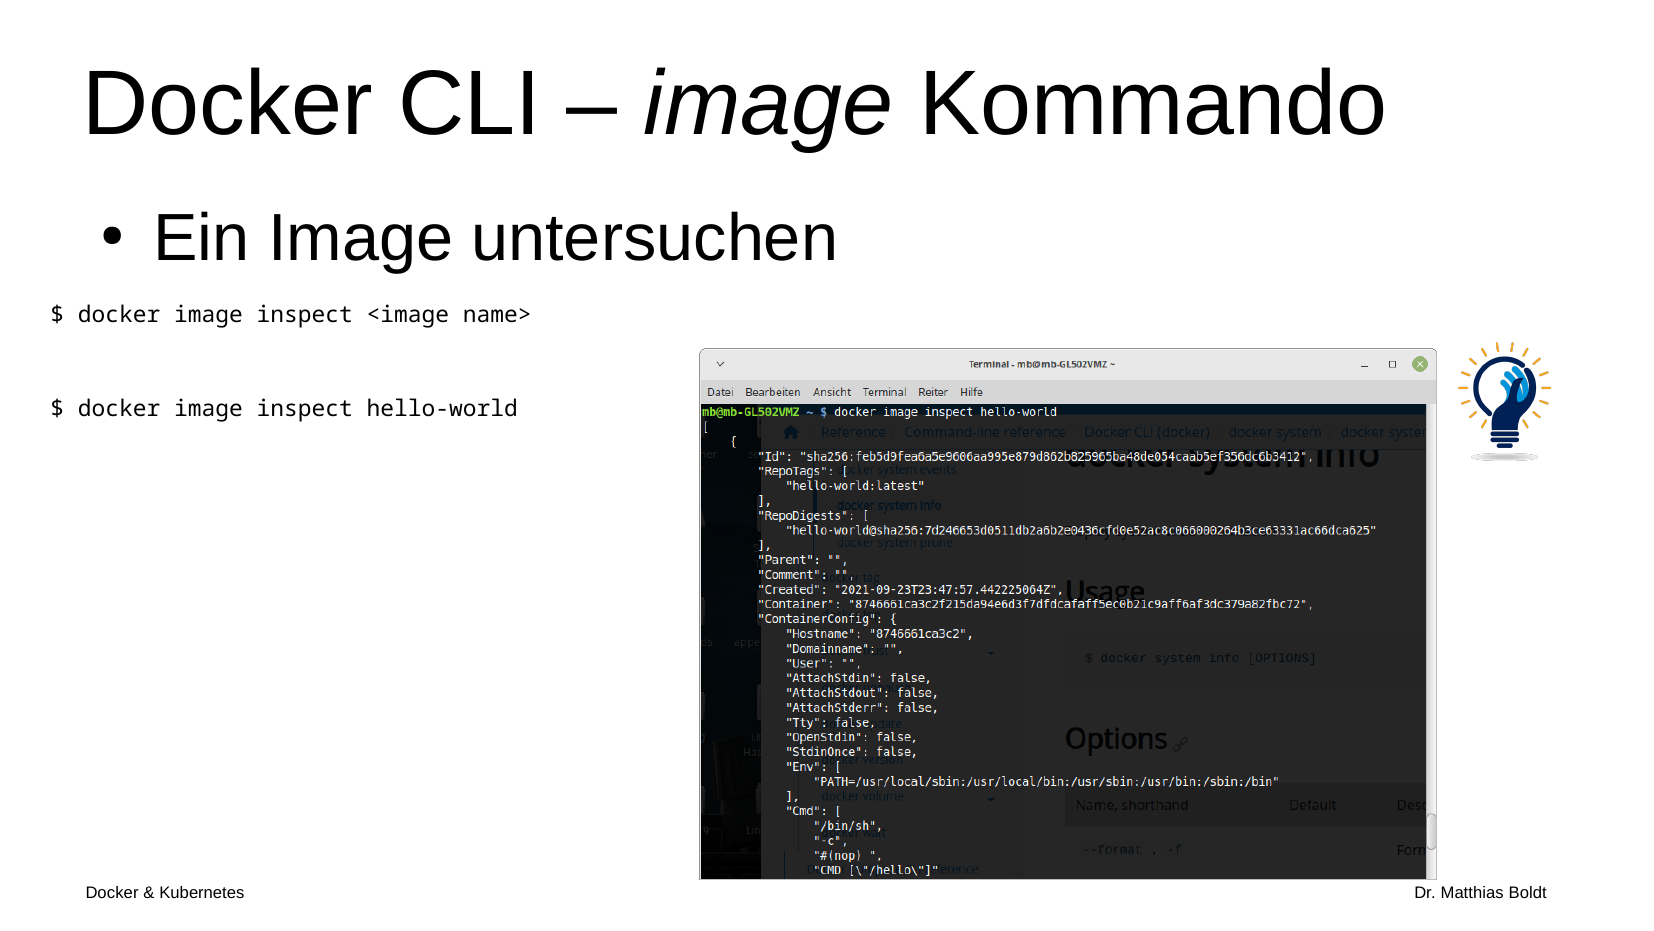

# Docker CLI – image Kommando
Ein Image untersuchen
$ docker image inspect <image name>
$ docker image inspect hello-world
Docker & Kubernetes																Dr. Matthias Boldt